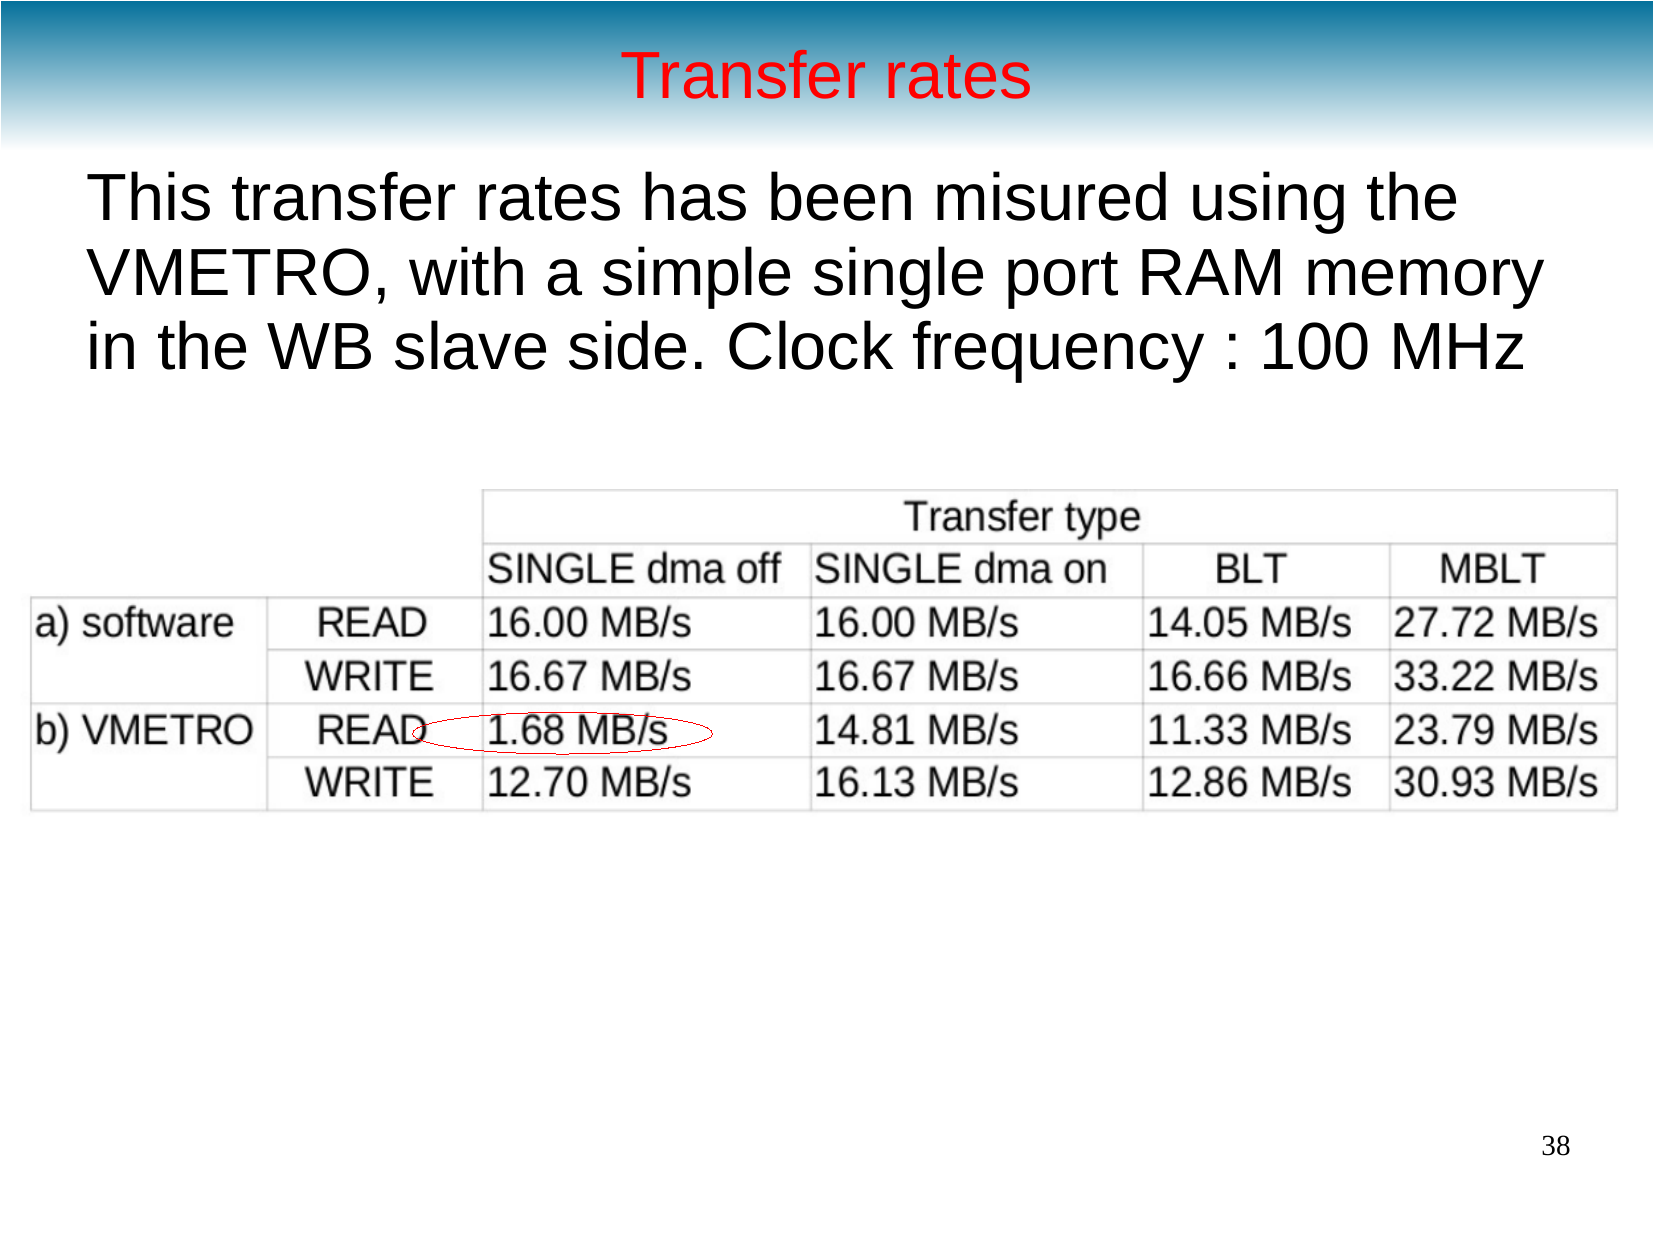

Transfer rates
# This transfer rates has been misured using the VMETRO, with a simple single port RAM memory in the WB slave side. Clock frequency : 100 MHz
38